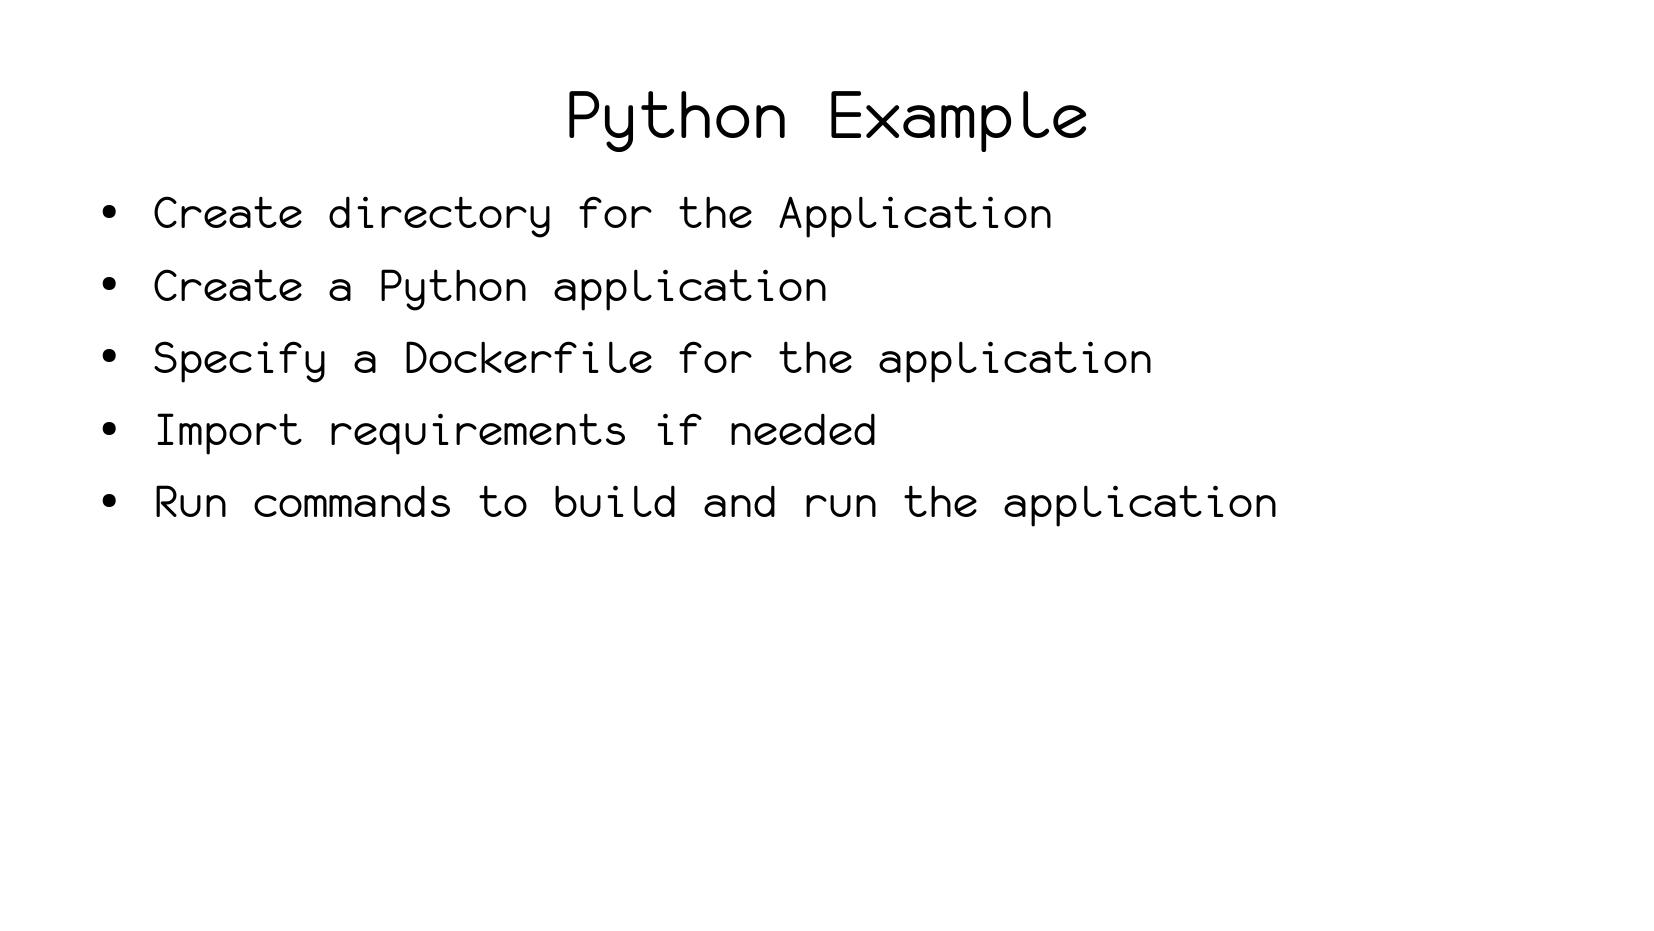

# Python Example
Create directory for the Application
Create a Python application
Specify a Dockerfile for the application
Import requirements if needed
Run commands to build and run the application